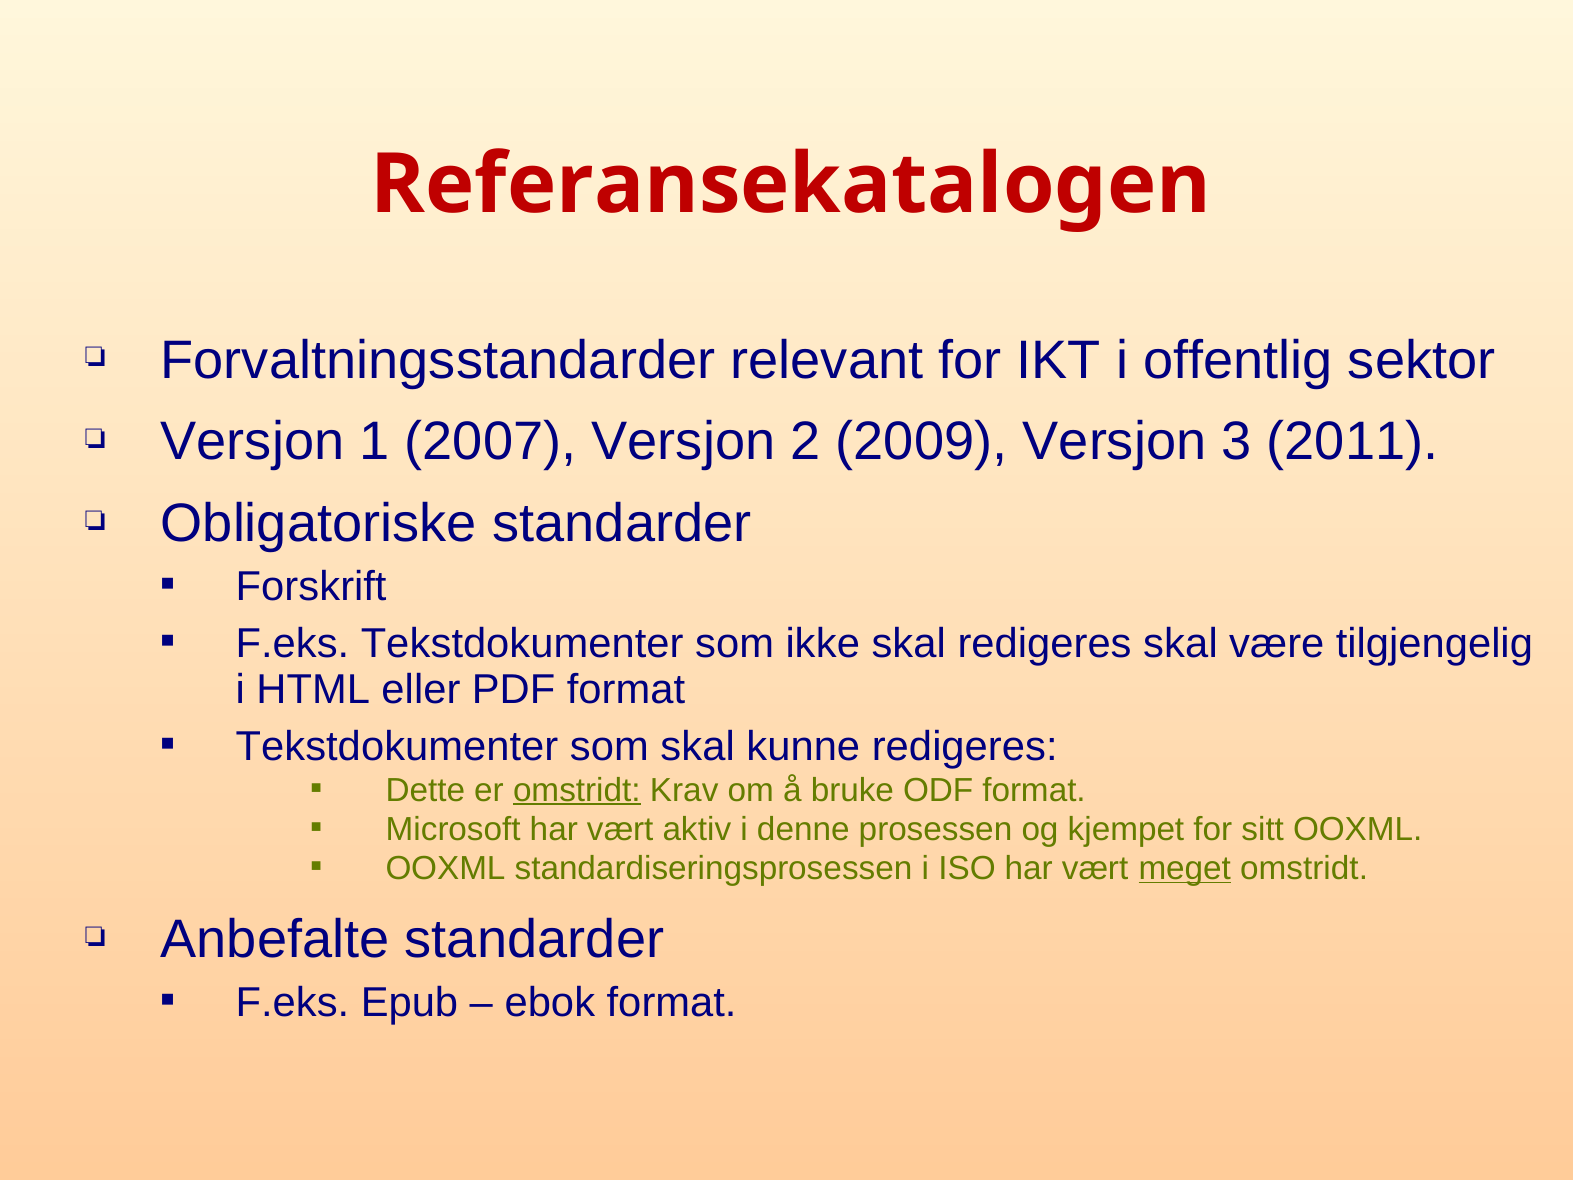

# Referansekatalogen
Forvaltningsstandarder relevant for IKT i offentlig sektor
Versjon 1 (2007), Versjon 2 (2009), Versjon 3 (2011).
Obligatoriske standarder
Forskrift
F.eks. Tekstdokumenter som ikke skal redigeres skal være tilgjengelig i HTML eller PDF format
Tekstdokumenter som skal kunne redigeres:
Dette er omstridt: Krav om å bruke ODF format.
Microsoft har vært aktiv i denne prosessen og kjempet for sitt OOXML.
OOXML standardiseringsprosessen i ISO har vært meget omstridt.
Anbefalte standarder
F.eks. Epub – ebok format.